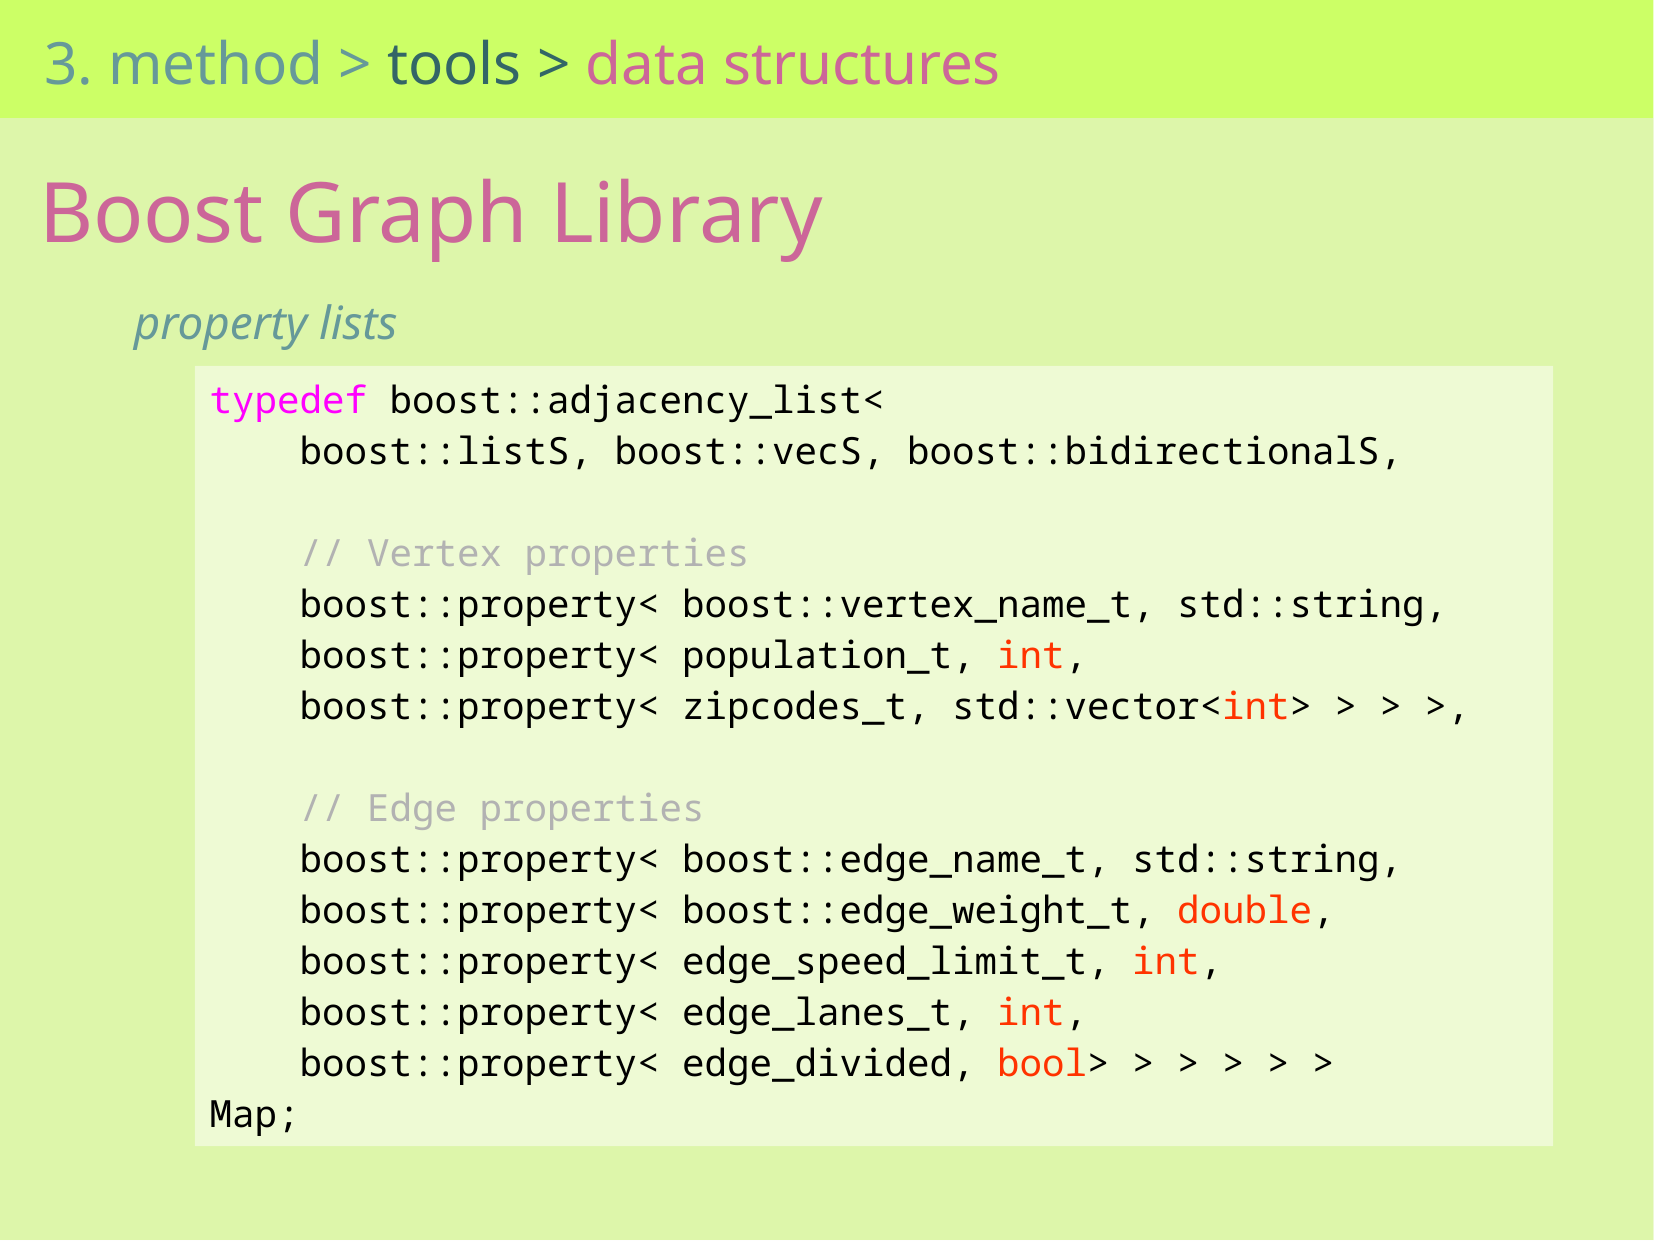

3. method > tools > data structures
Boost Graph Library
property lists
typedef boost::adjacency_list<
 boost::listS, boost::vecS, boost::bidirectionalS,
 // Vertex properties
 boost::property< boost::vertex_name_t, std::string,
 boost::property< population_t, int,
 boost::property< zipcodes_t, std::vector<int> > > >,
 // Edge properties
 boost::property< boost::edge_name_t, std::string,
 boost::property< boost::edge_weight_t, double,
 boost::property< edge_speed_limit_t, int,
 boost::property< edge_lanes_t, int,
 boost::property< edge_divided, bool> > > > > >
Map;